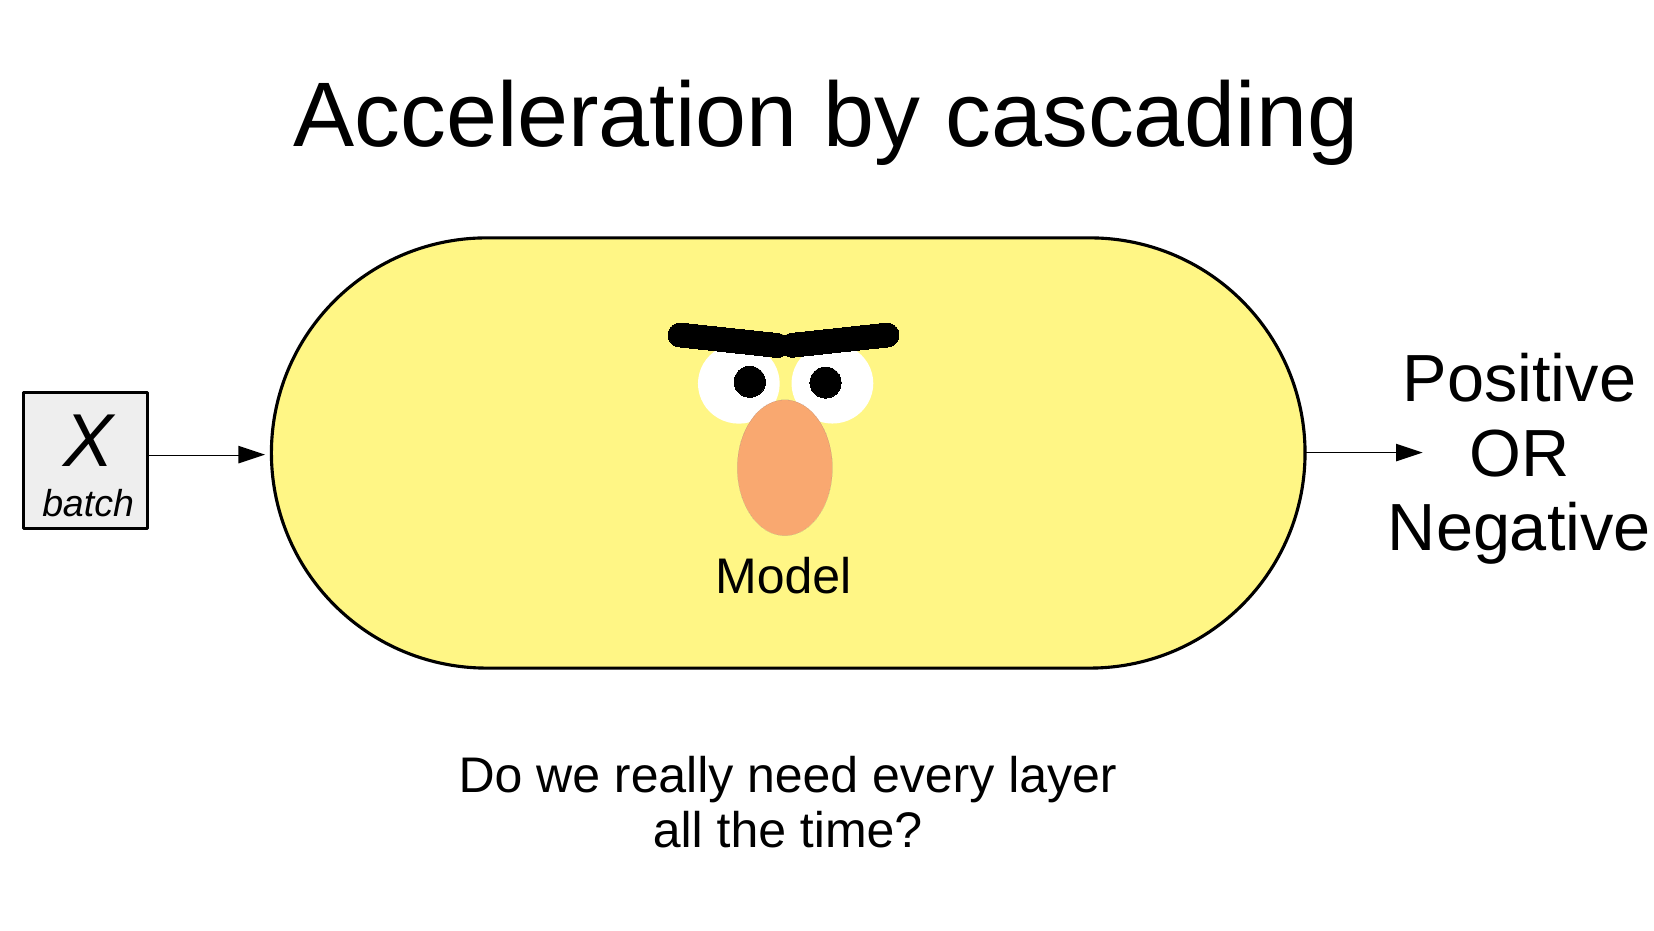

# Acceleration by cascading
Model
Positive
OR
Negative
X
batch
Do we really need every layer
all the time?